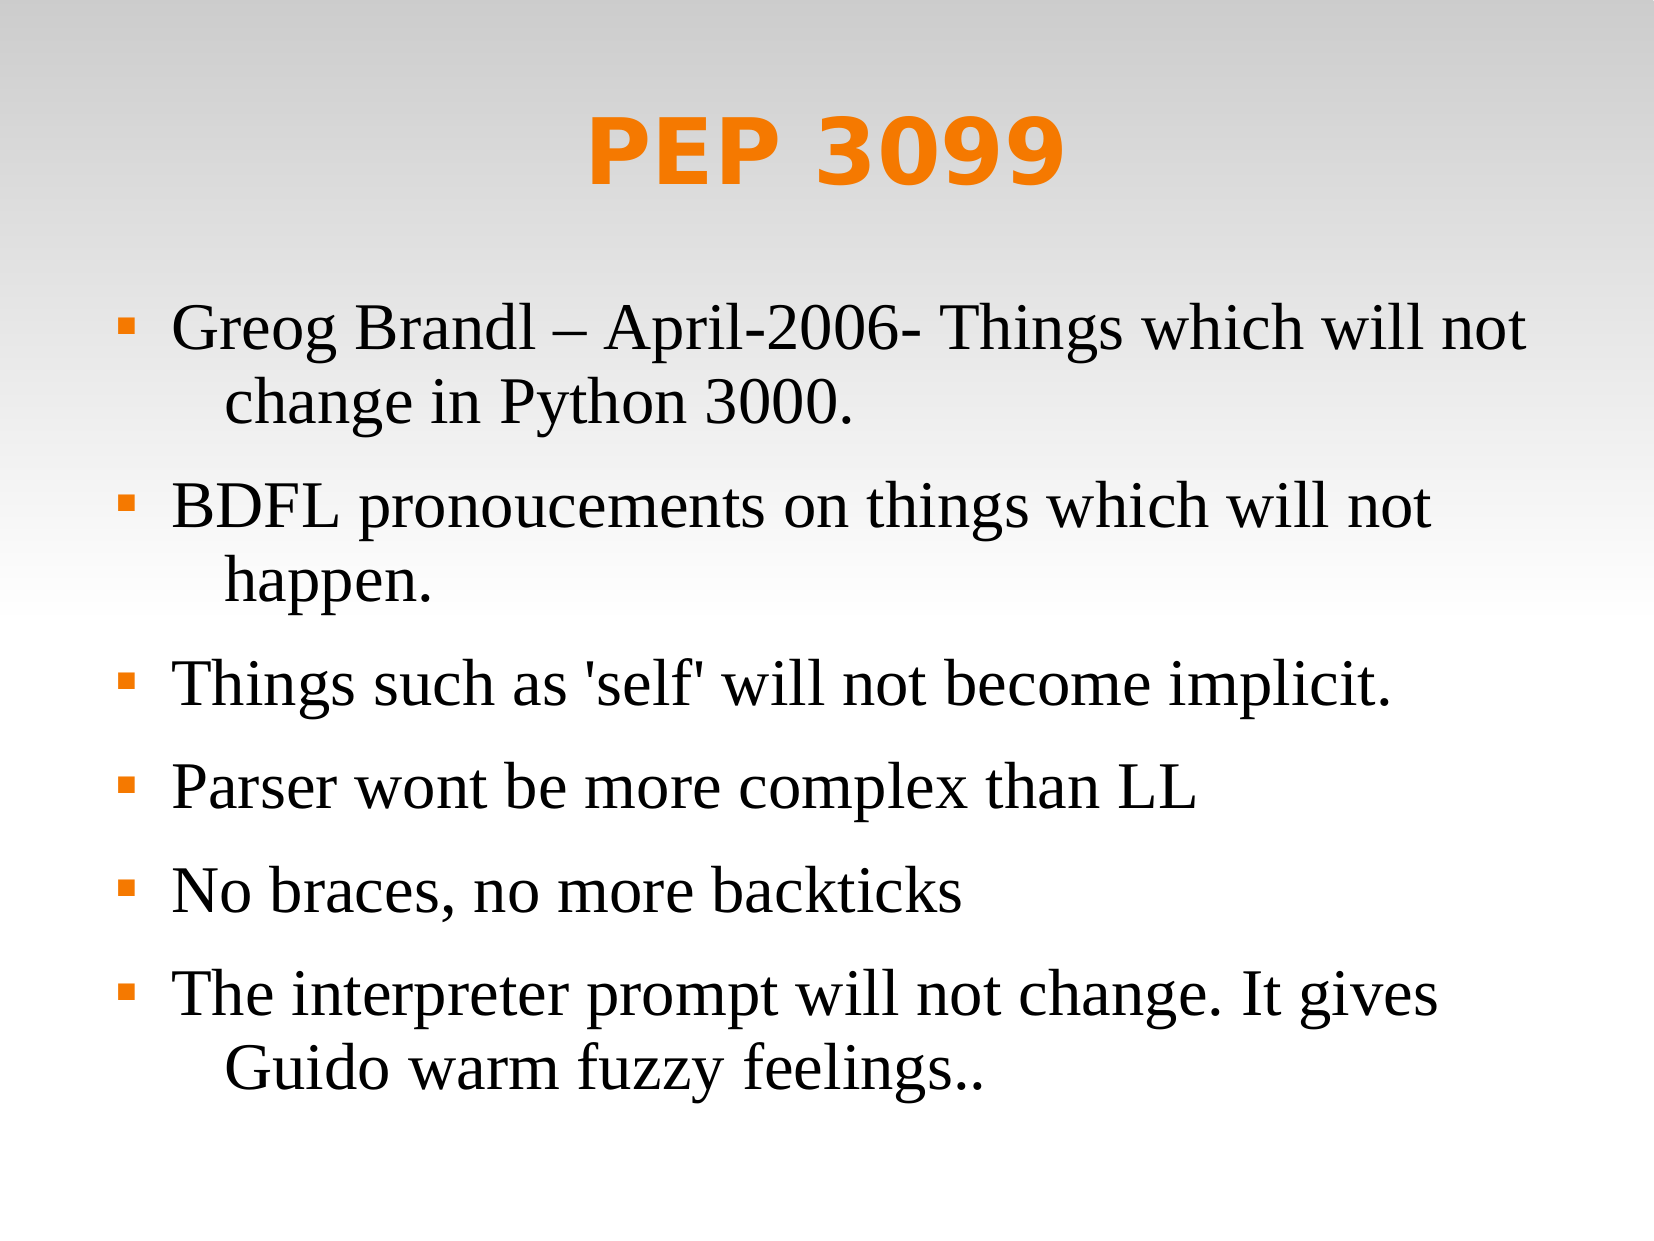

# PEP 3099
Greog Brandl – April-2006- Things which will not change in Python 3000.
BDFL pronoucements on things which will not happen.
Things such as 'self' will not become implicit.
Parser wont be more complex than LL
No braces, no more backticks
The interpreter prompt will not change. It gives Guido warm fuzzy feelings..